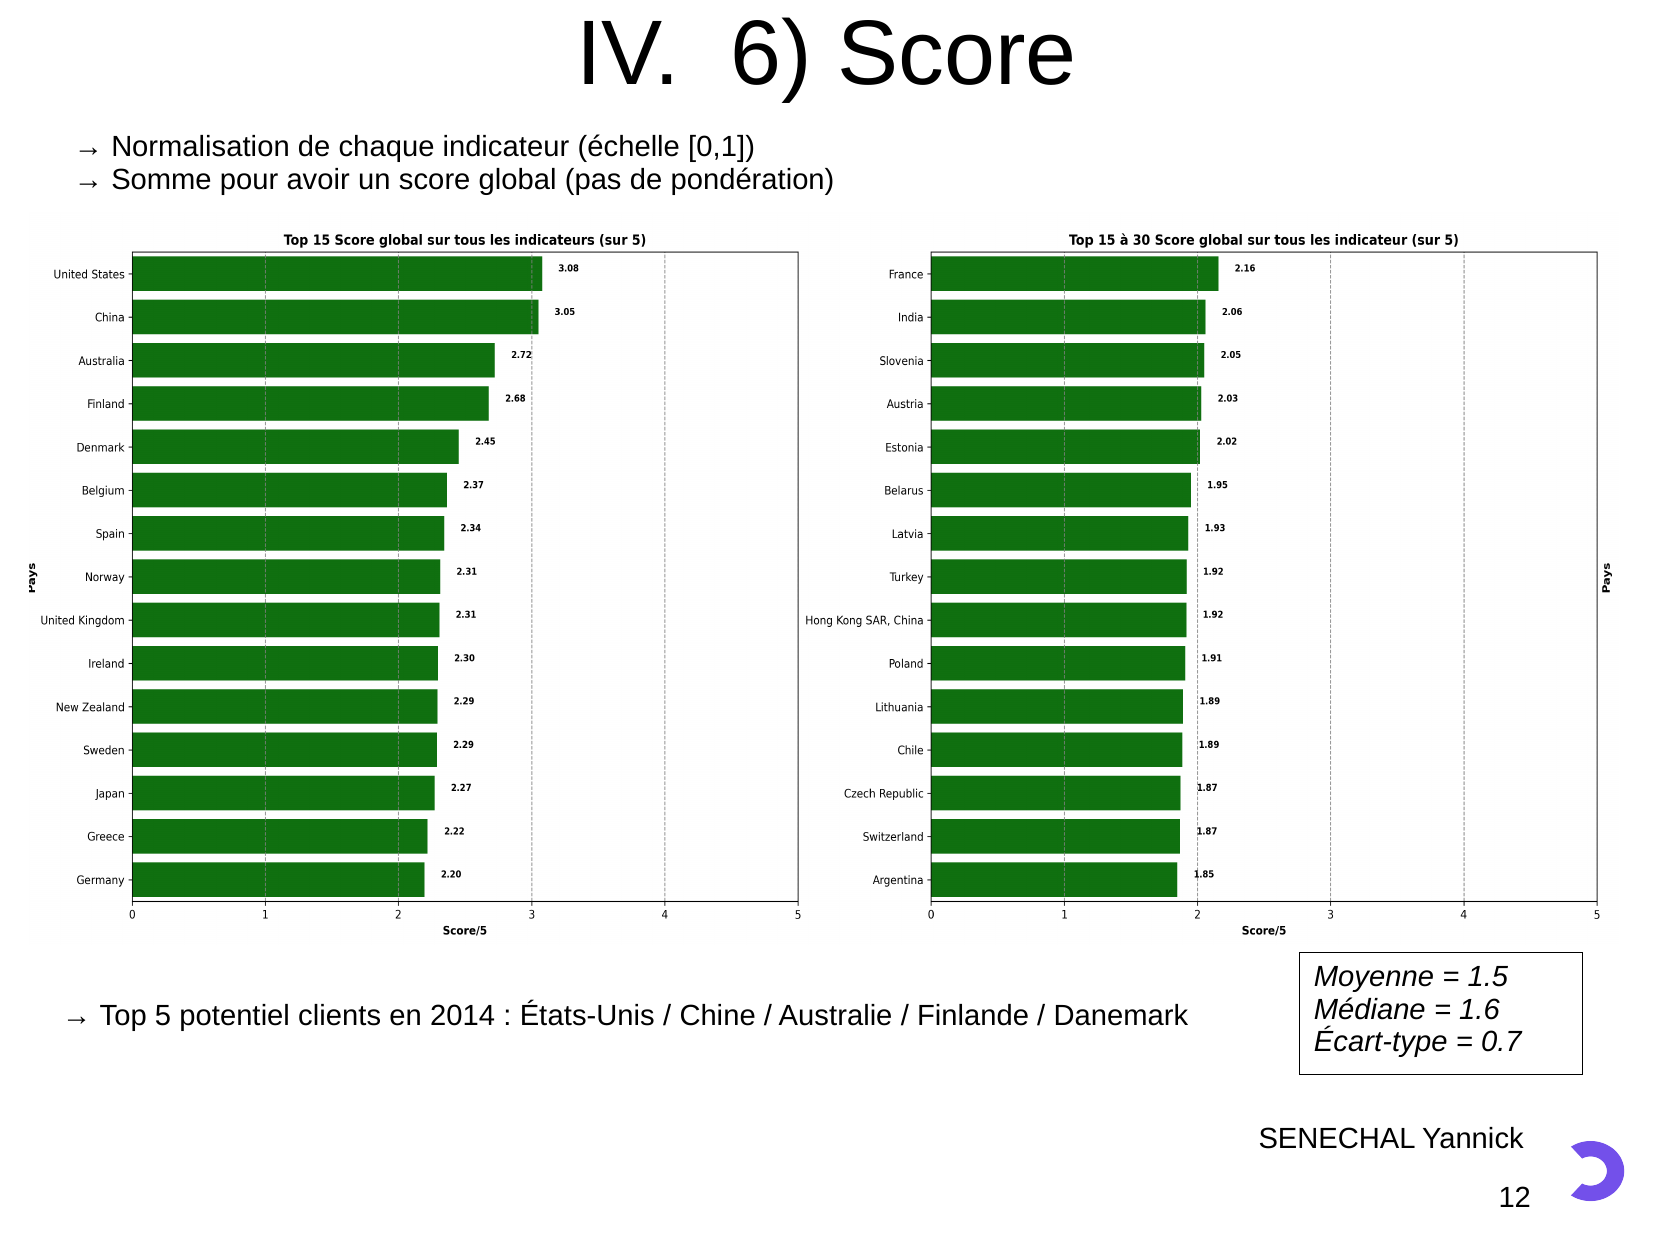

# IV. 6) Score
→ Normalisation de chaque indicateur (échelle [0,1])
→ Somme pour avoir un score global (pas de pondération)
→ Top 5 potentiel clients en 2014 : États-Unis / Chine / Australie / Finlande / Danemark
Moyenne = 1.5
Médiane = 1.6
Écart-type = 0.7
SENECHAL Yannick
12